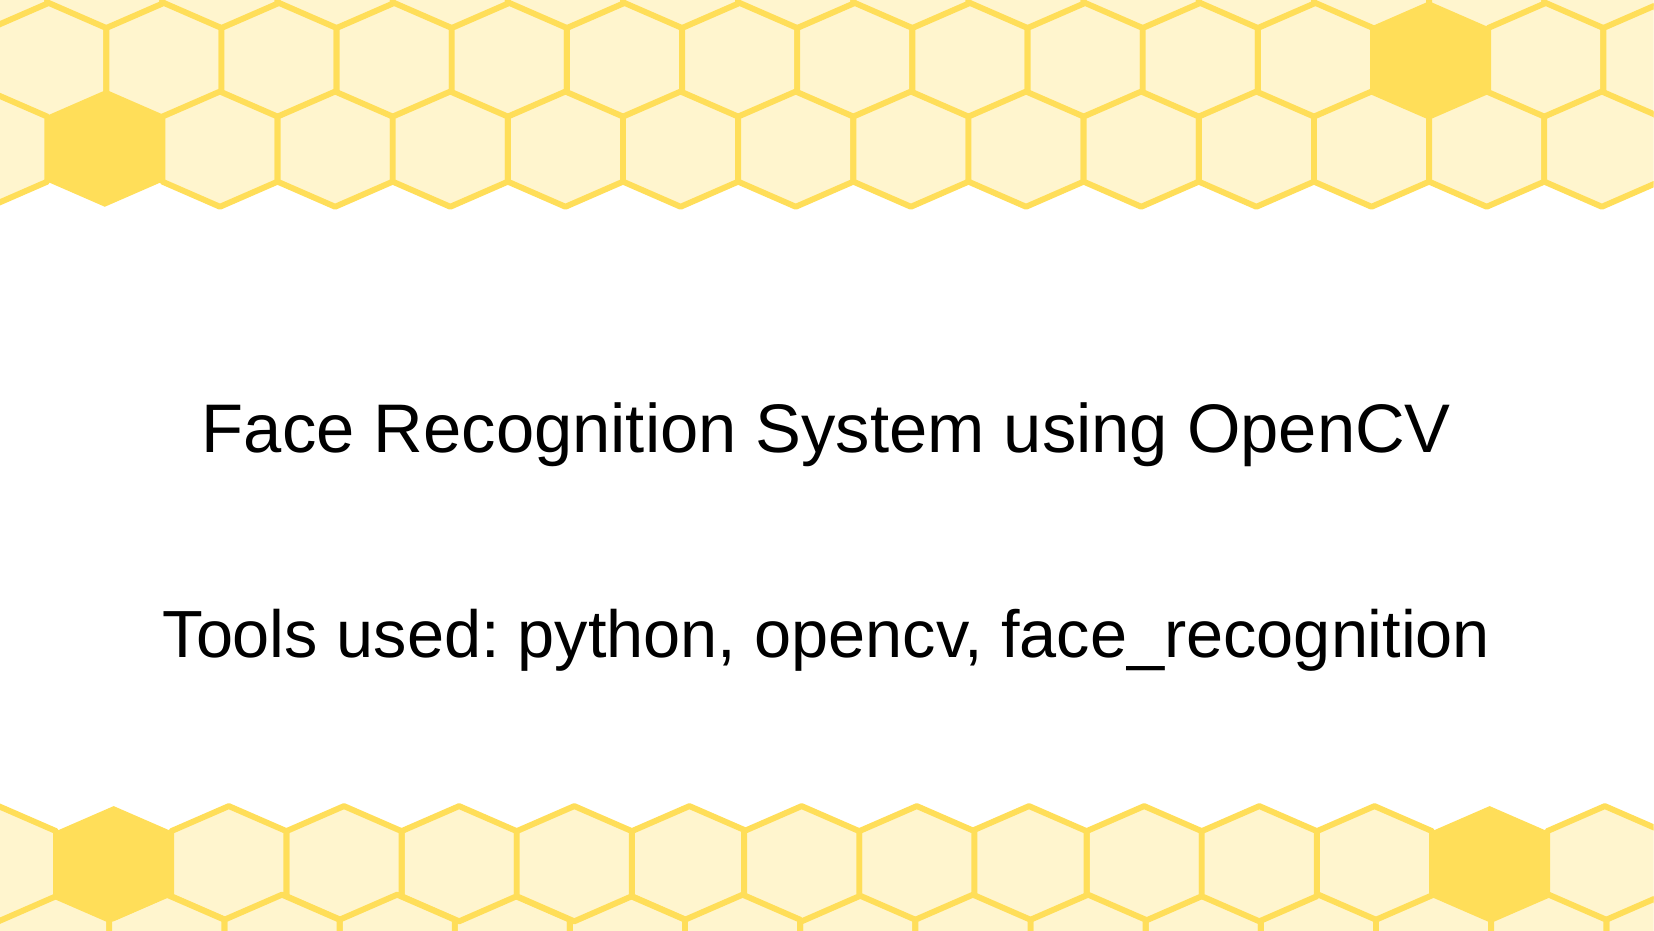

# Face Recognition System using OpenCV
Tools used: python, opencv, face_recognition